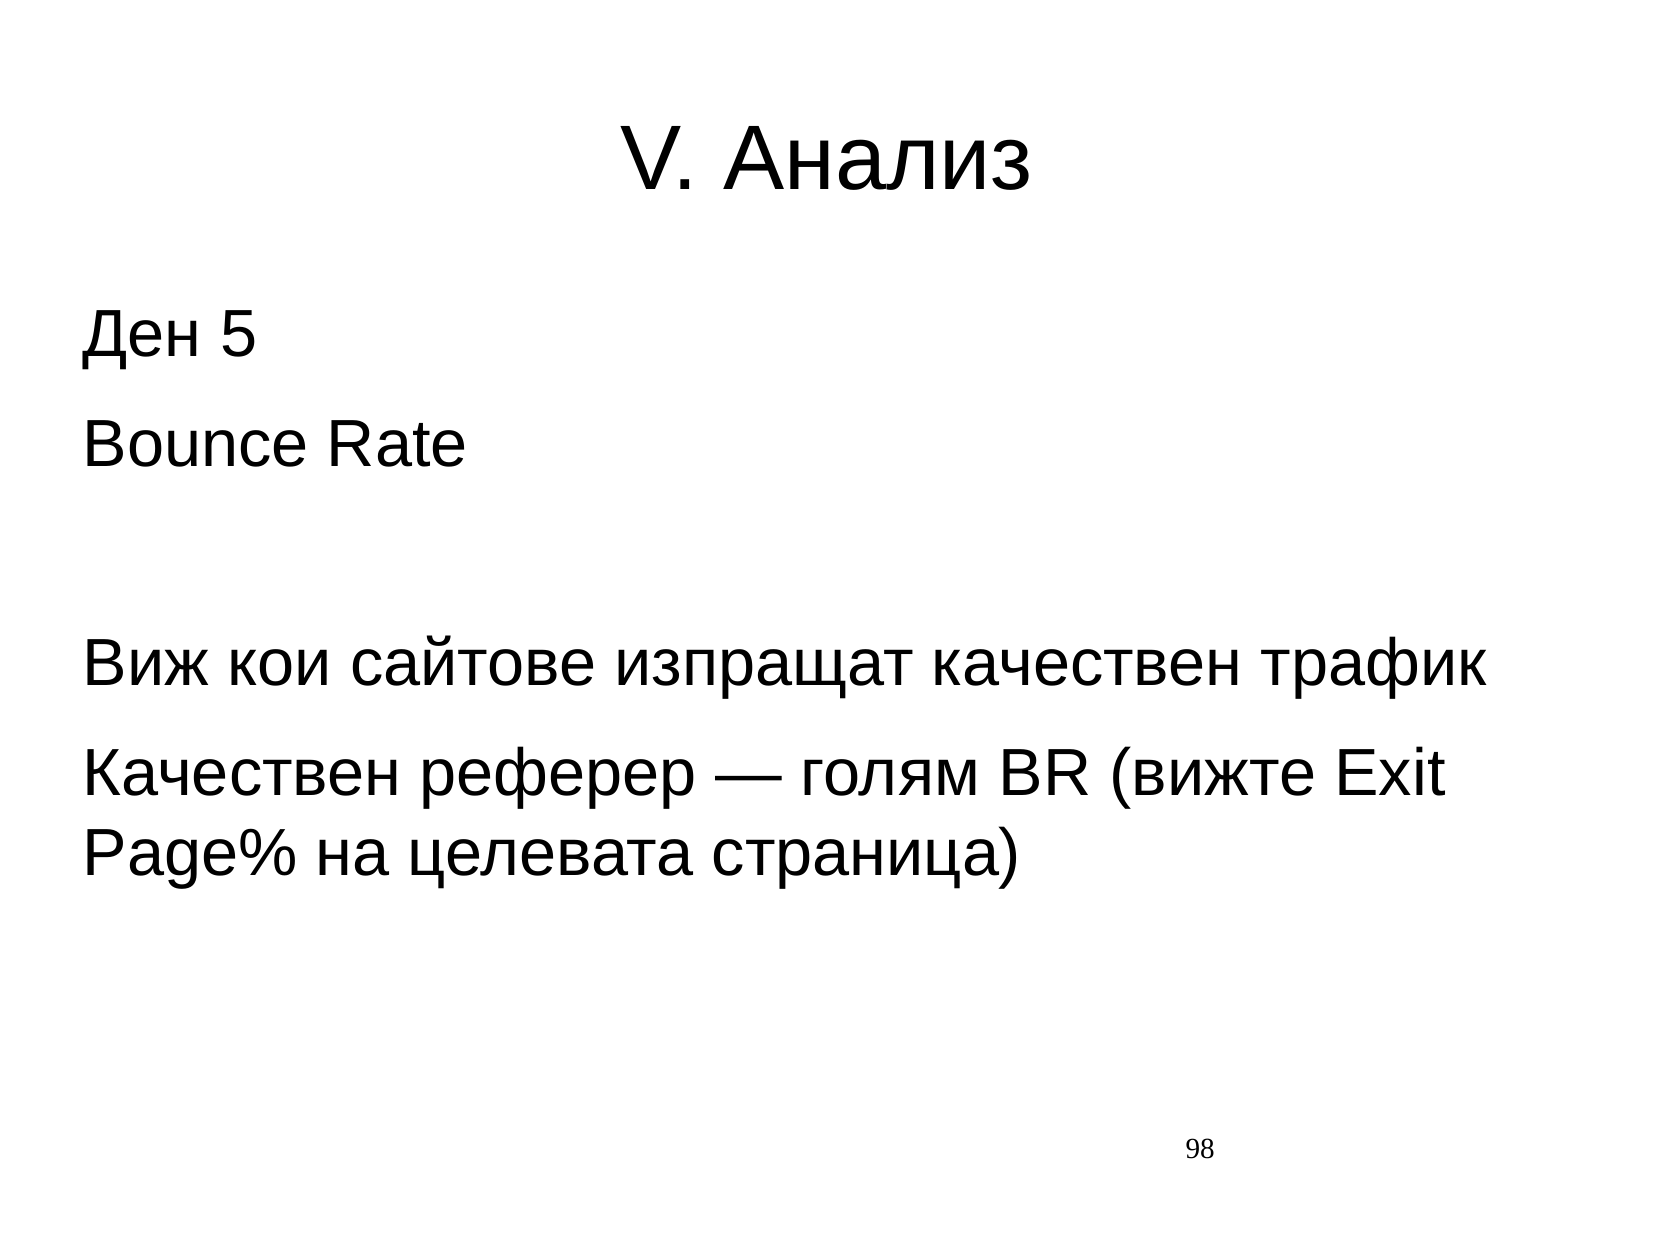

# V. Анализ
Ден 5
Bounce Rate
Виж кои сайтове изпращат качествен трафик
Качествен реферер — голям BR (вижте Exit Page% на целевата страница)